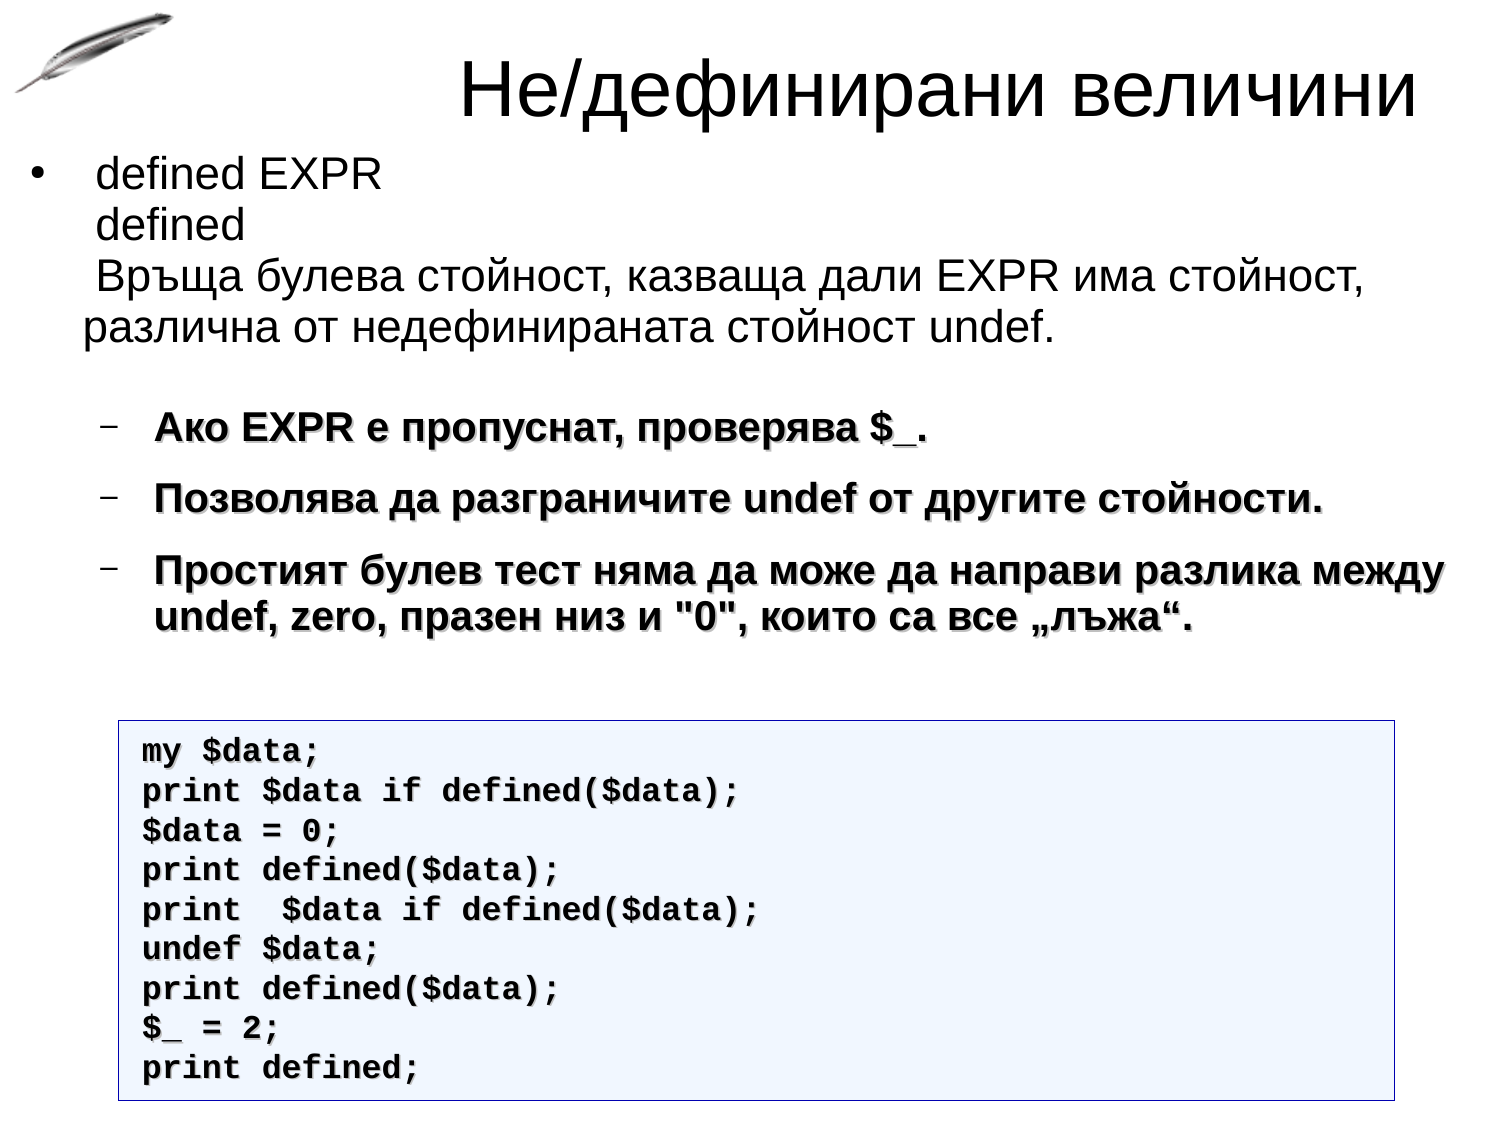

# Не/дефинирани величини
 defined EXPR
 defined
 Връща булева стойност, казваща дали EXPR има стойност, различна от недефинираната стойност undef.
Ако EXPR е пропуснат, проверява $_.
Позволява да разграничите undef от другите стойности.
Простият булев тест няма да може да направи разлика между undef, zero, празен низ и "0", които са все „лъжа“.
my $data;
print $data if defined($data);
$data = 0;
print defined($data);
print $data if defined($data);
undef $data;
print defined($data);
$_ = 2;
print defined;